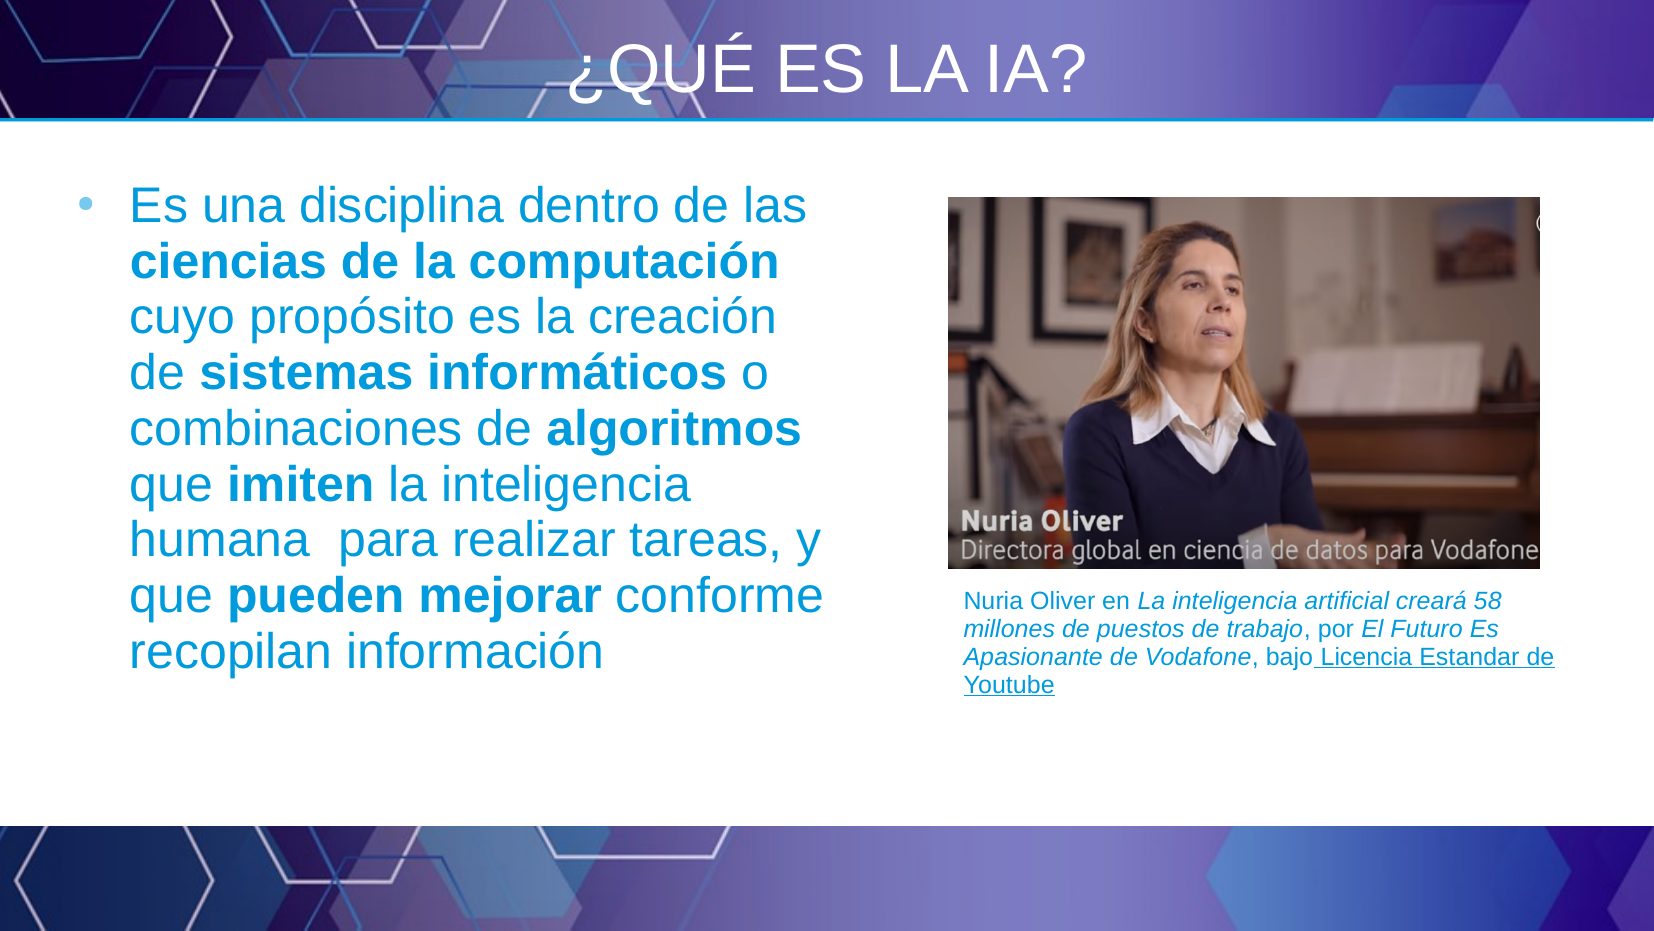

# ¿QUÉ ES LA IA?
Es una disciplina dentro de las ciencias de la computación cuyo propósito es la creación de sistemas informáticos o combinaciones de algoritmos que imiten la inteligencia humana para realizar tareas, y que pueden mejorar conforme recopilan información
Nuria Oliver en La inteligencia artificial creará 58 millones de puestos de trabajo, por El Futuro Es Apasionante de Vodafone, bajo Licencia Estandar de Youtube
2